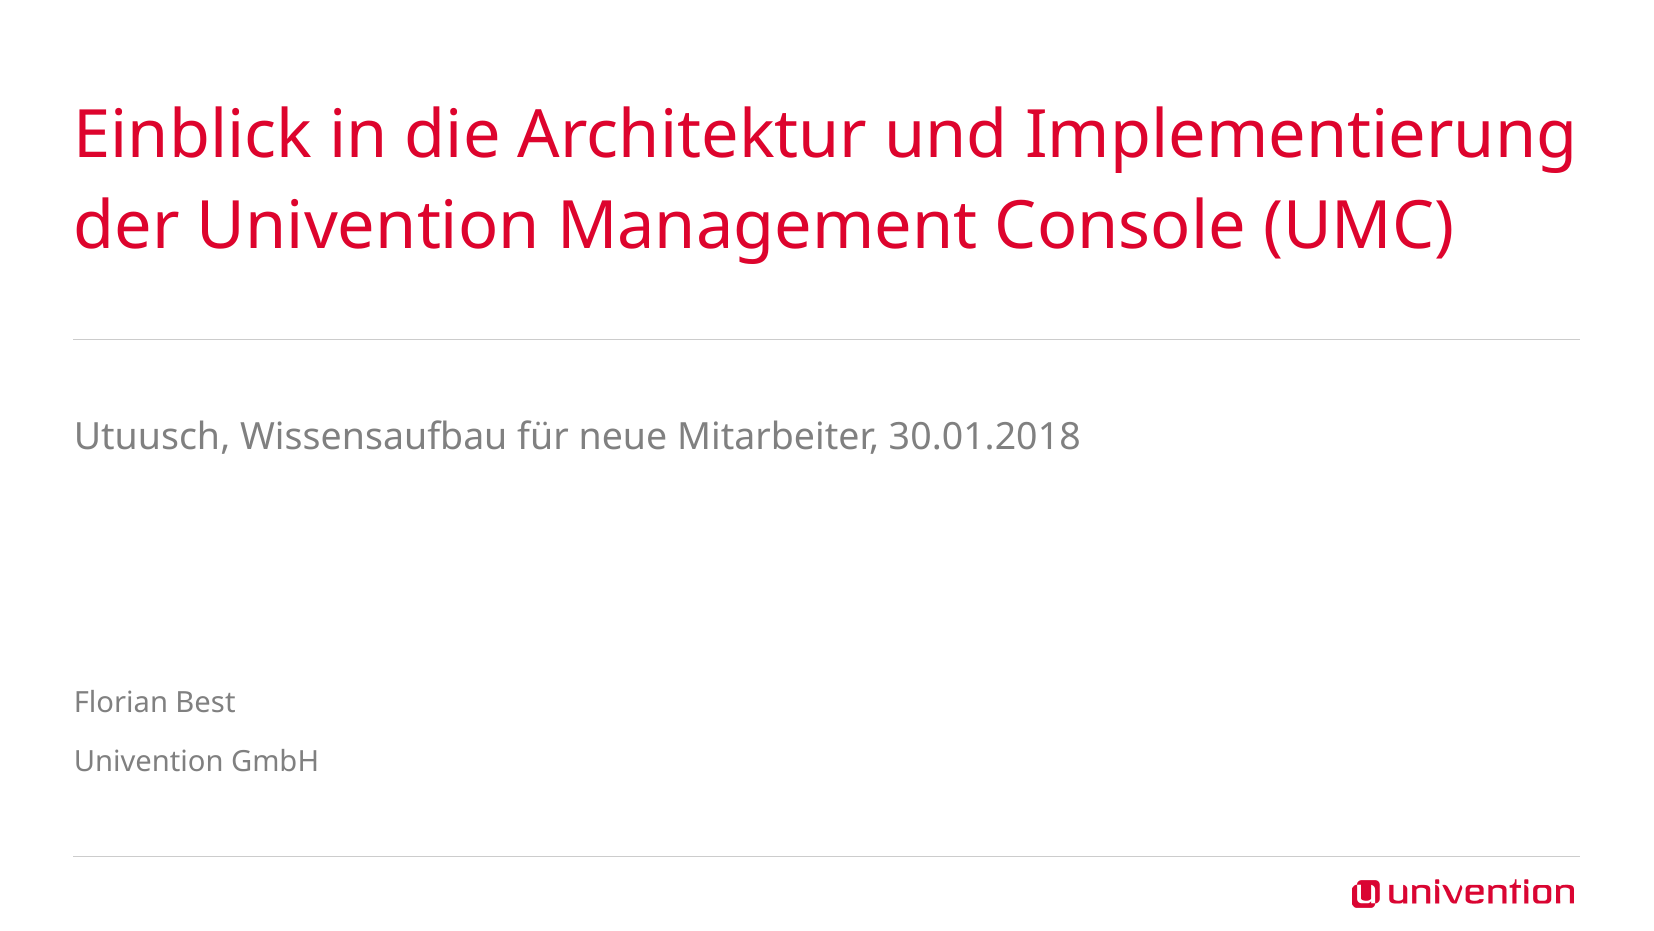

# Einblick in die Architektur und Implementierung der Univention Management Console (UMC)
Utuusch, Wissensaufbau für neue Mitarbeiter, 30.01.2018
Florian Best
Univention GmbH